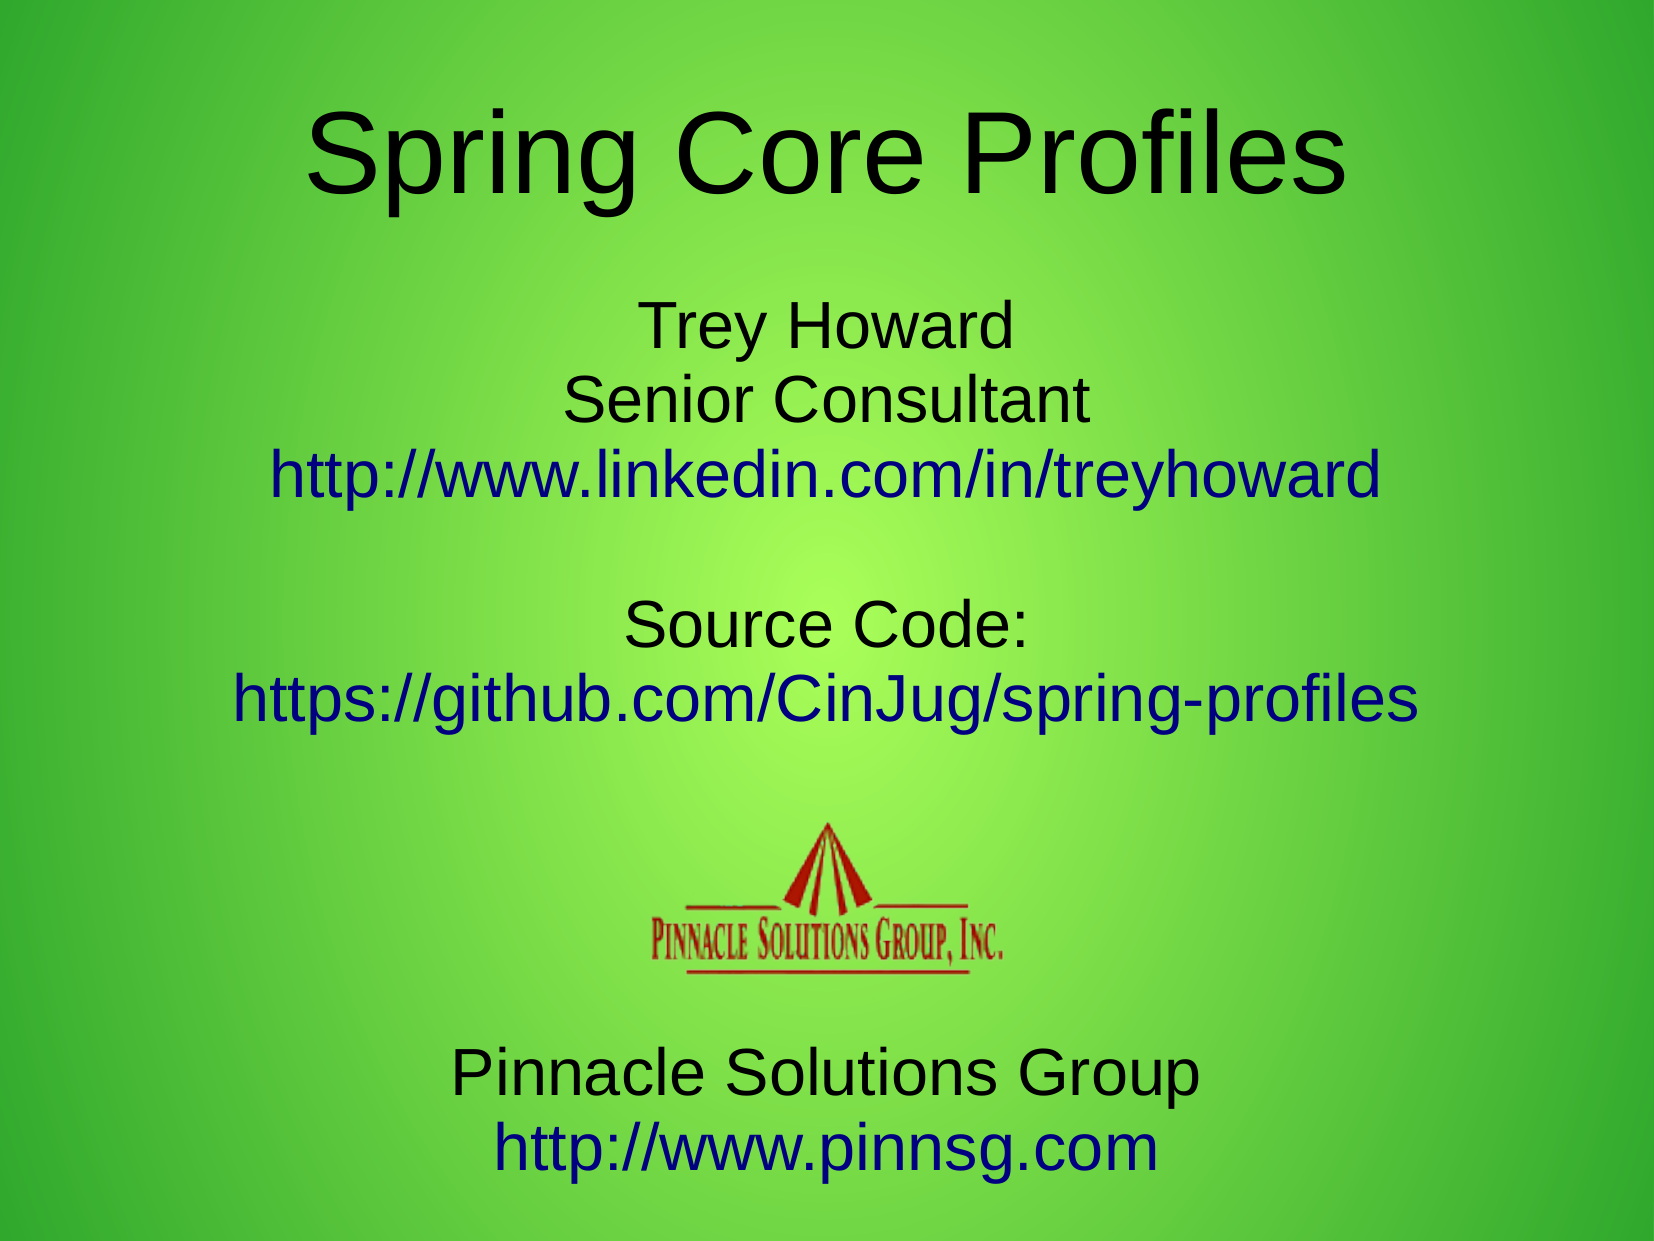

# Spring Core Profiles
Trey Howard
Senior Consultant
http://www.linkedin.com/in/treyhoward
Source Code:
https://github.com/CinJug/spring-profiles
Pinnacle Solutions Group
http://www.pinnsg.com